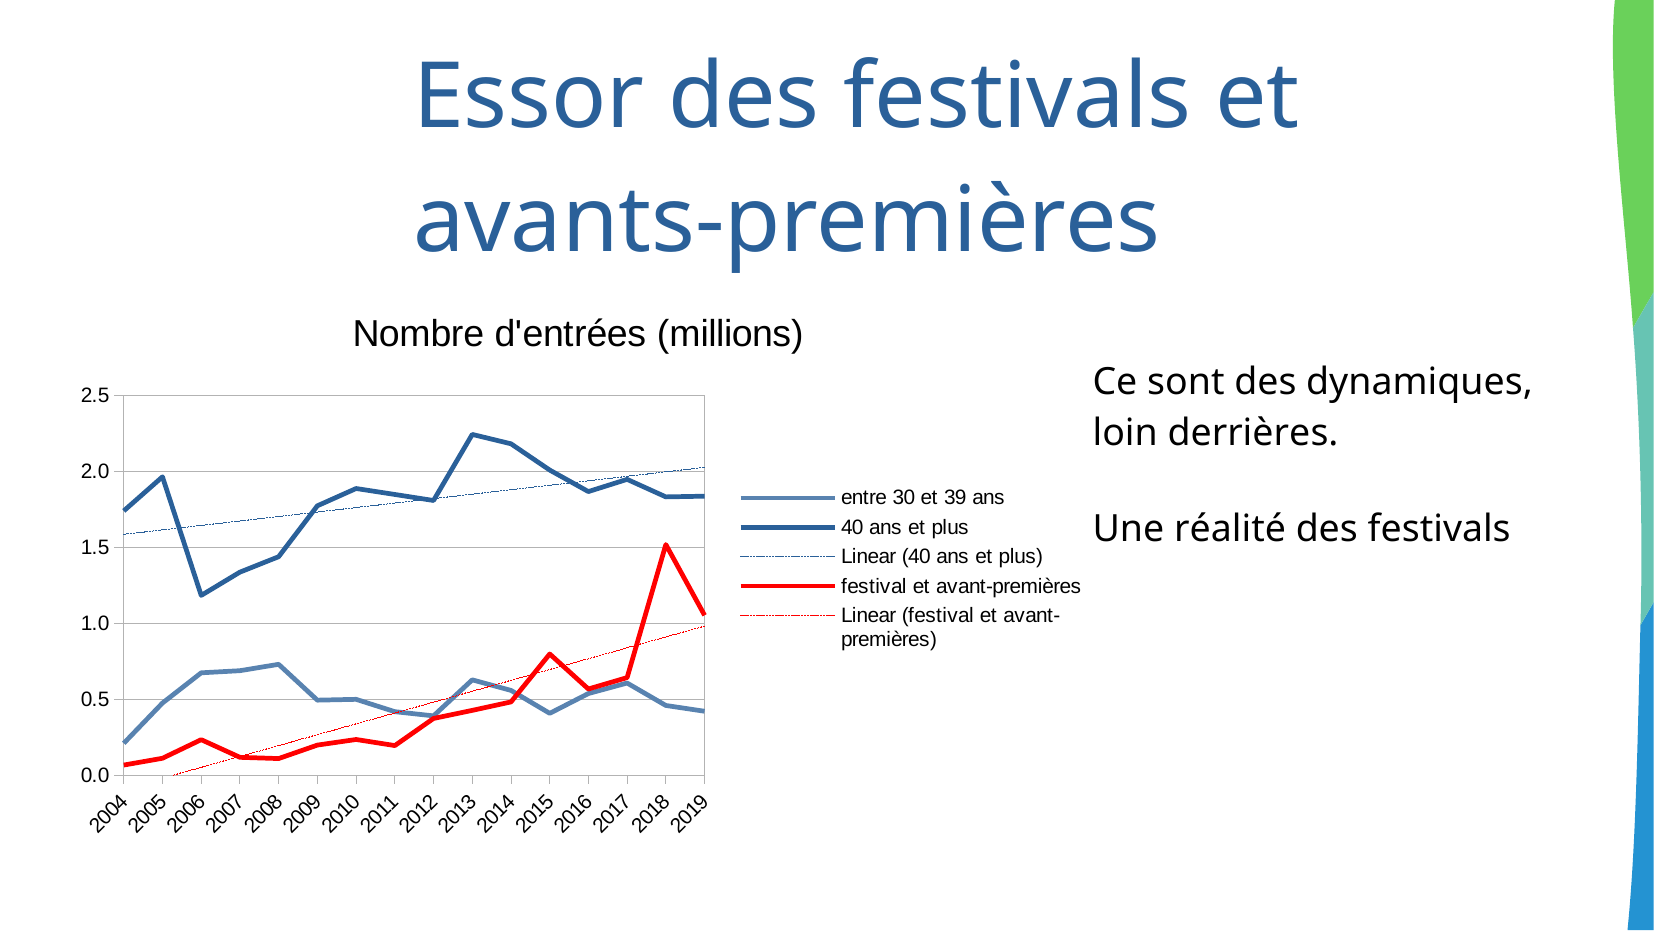

# Essor des festivals et avants-premières
### Chart: Nombre d'entrées (millions)
| Category | entre 30 et 39 ans | 40 ans et plus | festival et avant-premières |
|---|---|---|---|
| 2004 | 209342.0 | 1738724.0 | 65845.0 |
| 2005 | 473900.0 | 1963036.0 | 110710.0 |
| 2006 | 672814.0 | 1182475.0 | 233136.0 |
| 2007 | 686847.0 | 1335396.0 | 116823.0 |
| 2008 | 728794.0 | 1437217.0 | 108590.0 |
| 2009 | 493040.0 | 1772305.0 | 197415.0 |
| 2010 | 498340.0 | 1886302.0 | 233974.0 |
| 2011 | 417125.0 | 1846766.0 | 194233.0 |
| 2012 | 389770.0 | 1807326.0 | 372309.0 |
| 2013 | 626535.0 | 2242202.0 | 425886.0 |
| 2014 | 557064.0 | 2180375.0 | 481349.0 |
| 2015 | 406305.0 | 2007466.0 | 796756.0 |
| 2016 | 536343.0 | 1866068.0 | 566358.0 |
| 2017 | 605567.0 | 1946329.0 | 641431.0 |
| 2018 | 457856.0 | 1830801.0 | 1517520.0 |
| 2019 | 419884.0 | 1835503.0 | 1051256.0 |Ce sont des dynamiques, loin derrières.
Une réalité des festivals